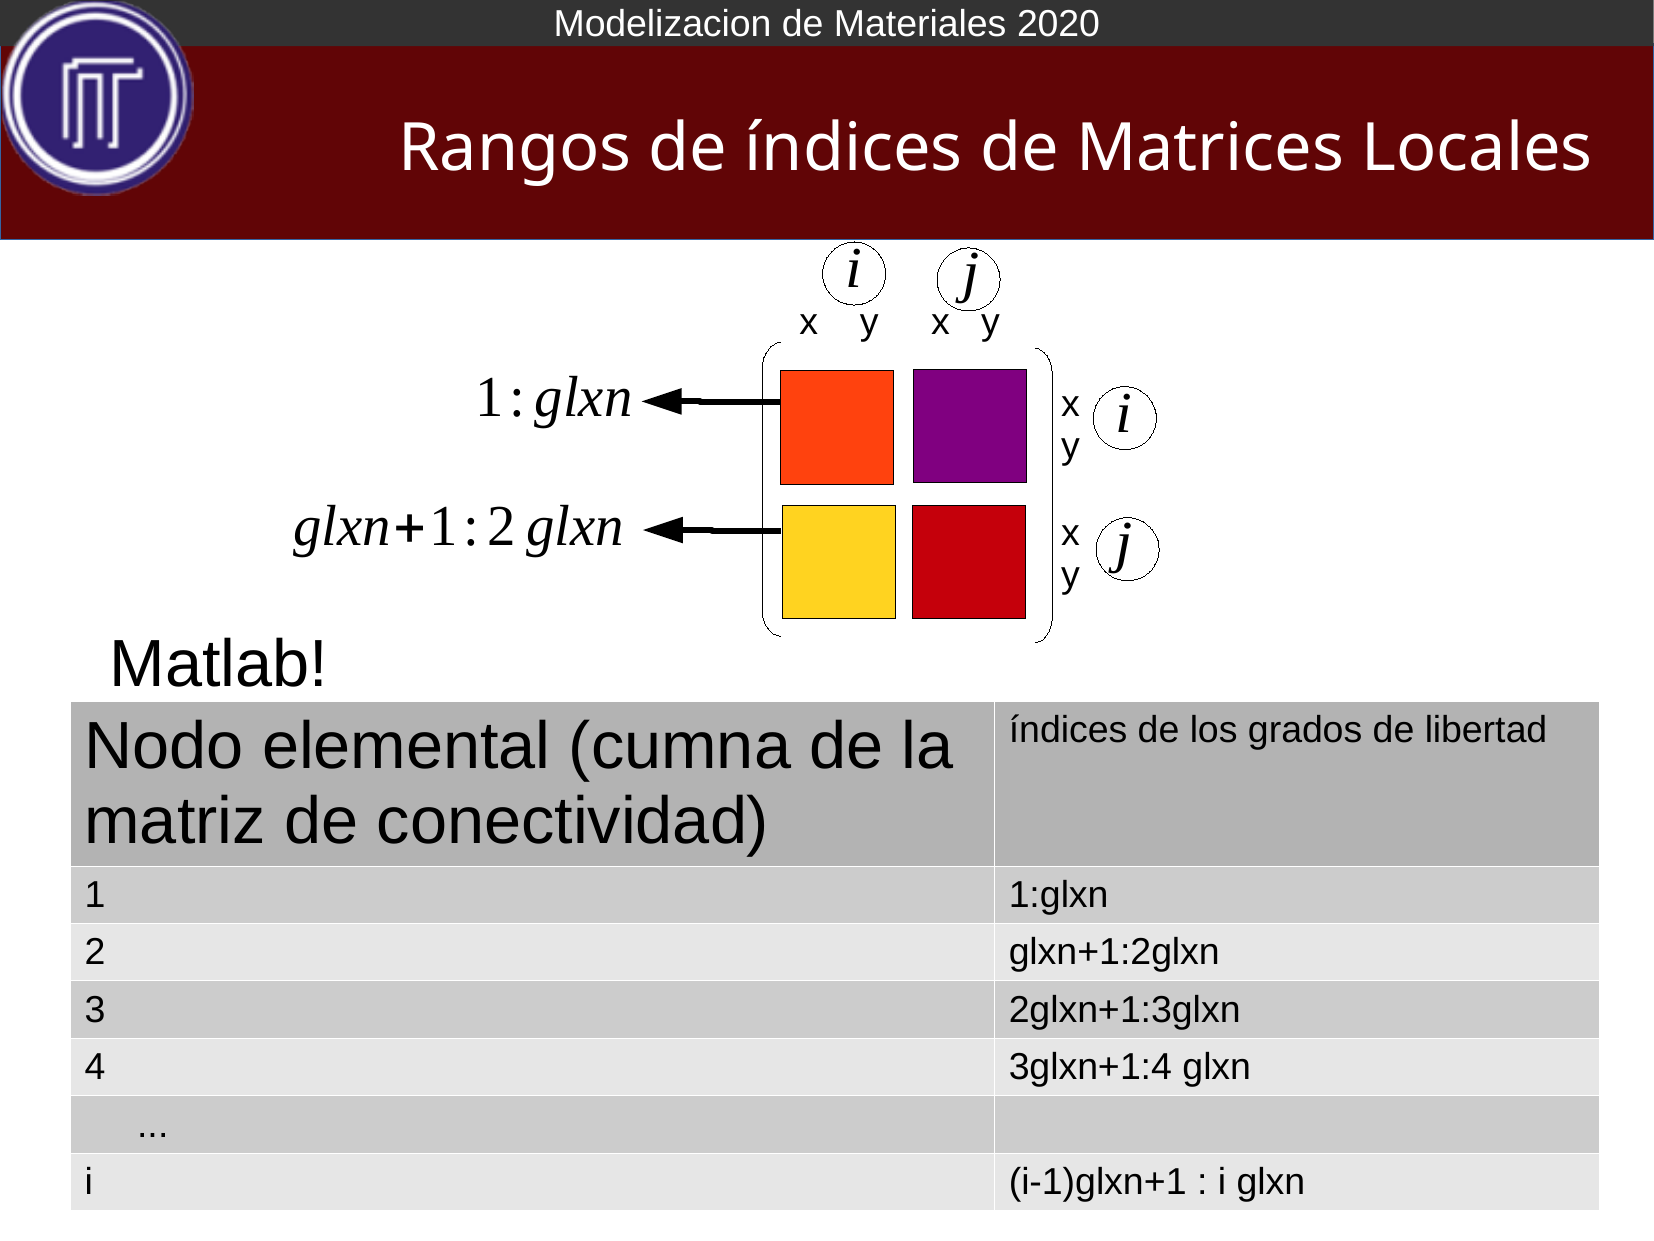

# Rangos de índices de Matrices Locales
 x y
 x y
 x
 y
 x
 y
Matlab!
| Nodo elemental (cumna de la matriz de conectividad) | índices de los grados de libertad |
| --- | --- |
| 1 | 1:glxn |
| 2 | glxn+1:2glxn |
| 3 | 2glxn+1:3glxn |
| 4 | 3glxn+1:4 glxn |
| ... | |
| i | (i-1)glxn+1 : i glxn |